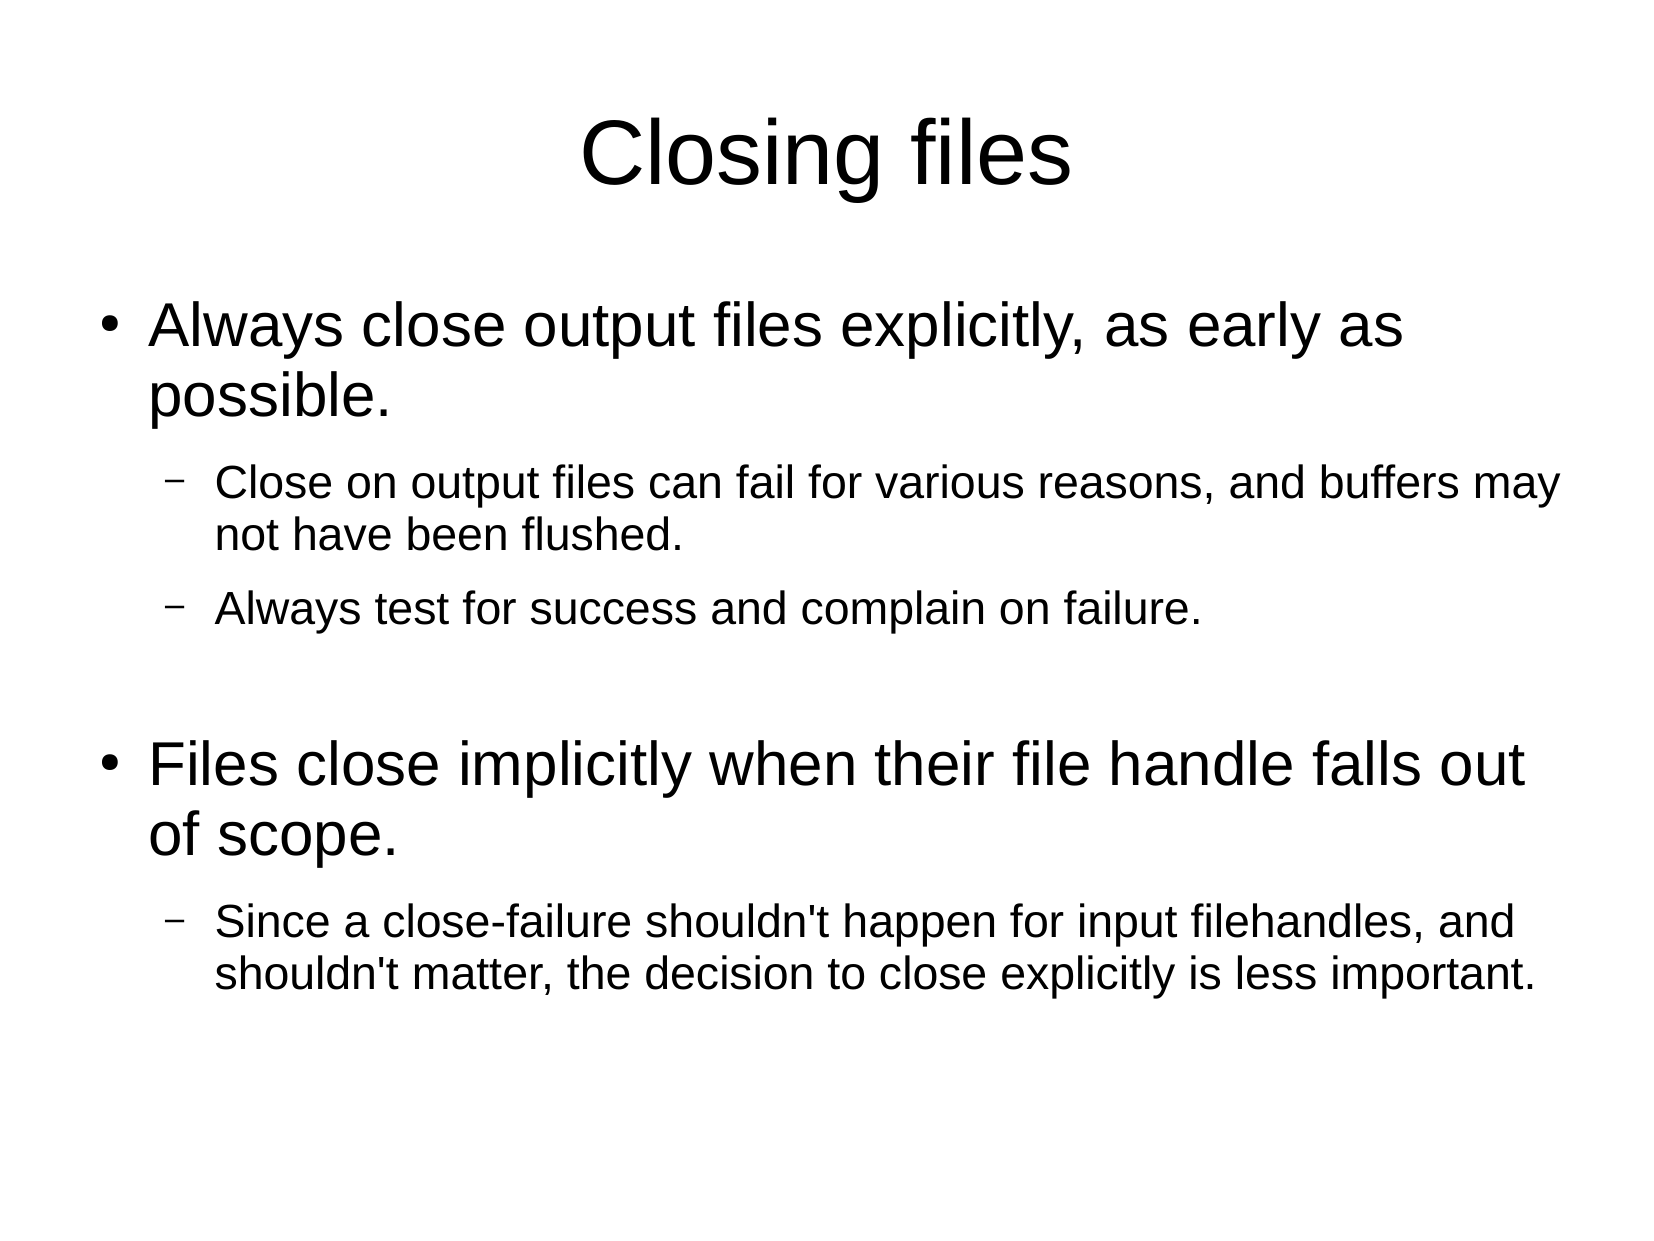

# Closing files
Always close output files explicitly, as early as possible.
Close on output files can fail for various reasons, and buffers may not have been flushed.
Always test for success and complain on failure.
Files close implicitly when their file handle falls out of scope.
Since a close-failure shouldn't happen for input filehandles, and shouldn't matter, the decision to close explicitly is less important.